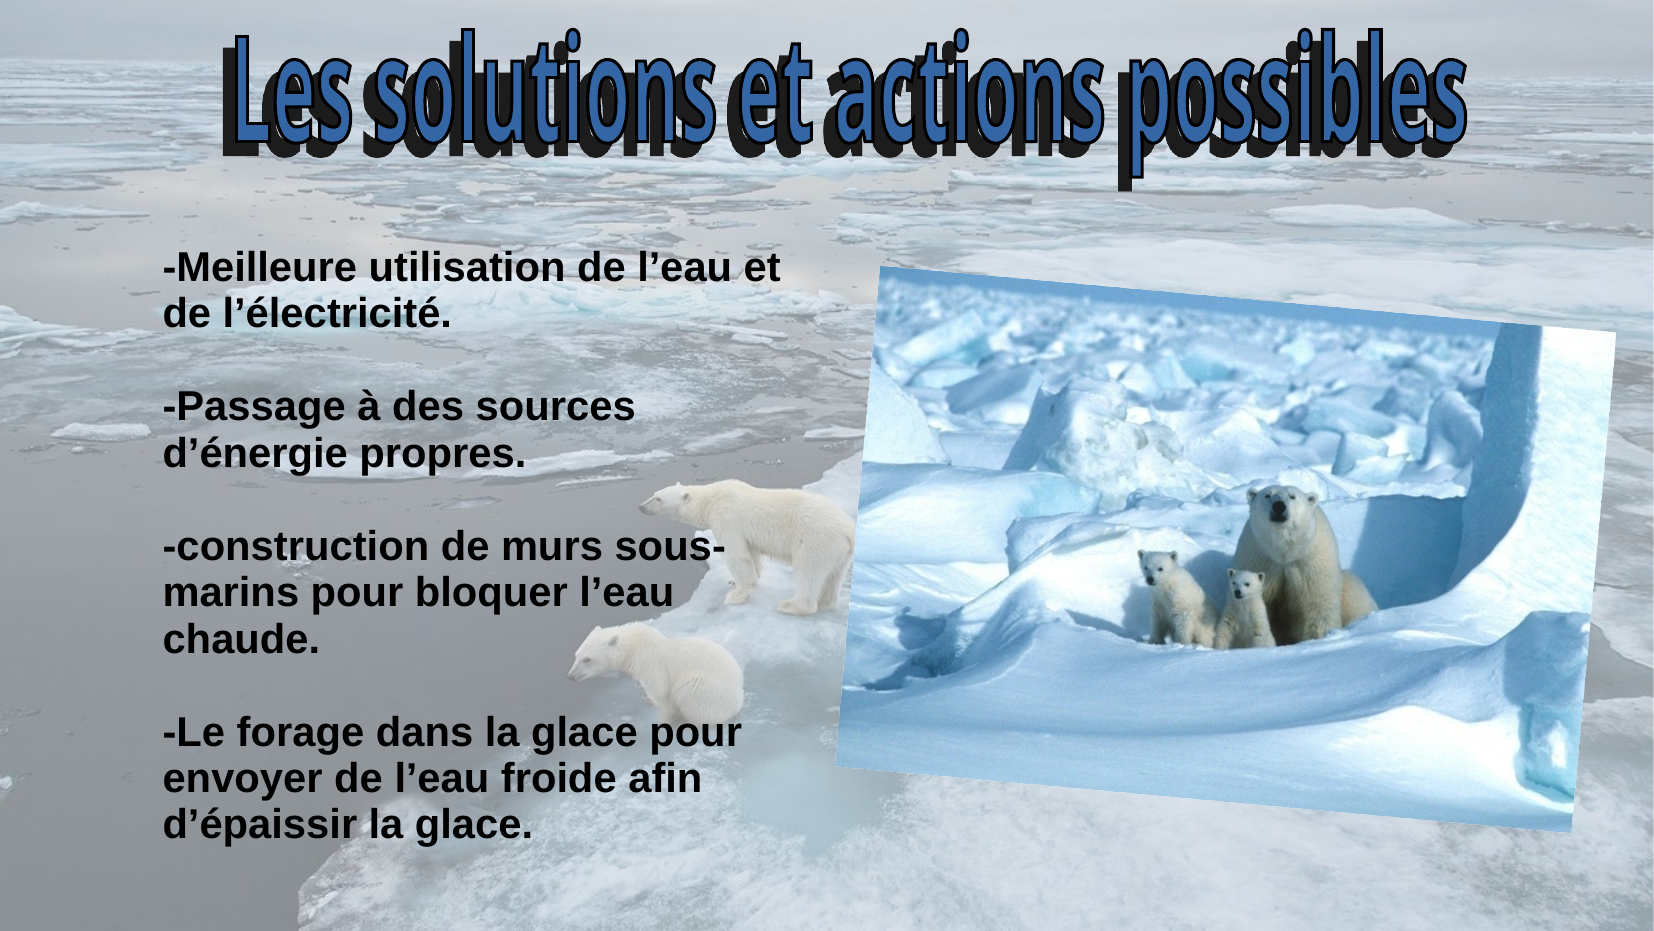

Les solutions et actions possibles
-Meilleure utilisation de l’eau et de l’électricité.
-Passage à des sources d’énergie propres.
-construction de murs sous-marins pour bloquer l’eau chaude.
-Le forage dans la glace pour envoyer de l’eau froide afin d’épaissir la glace.